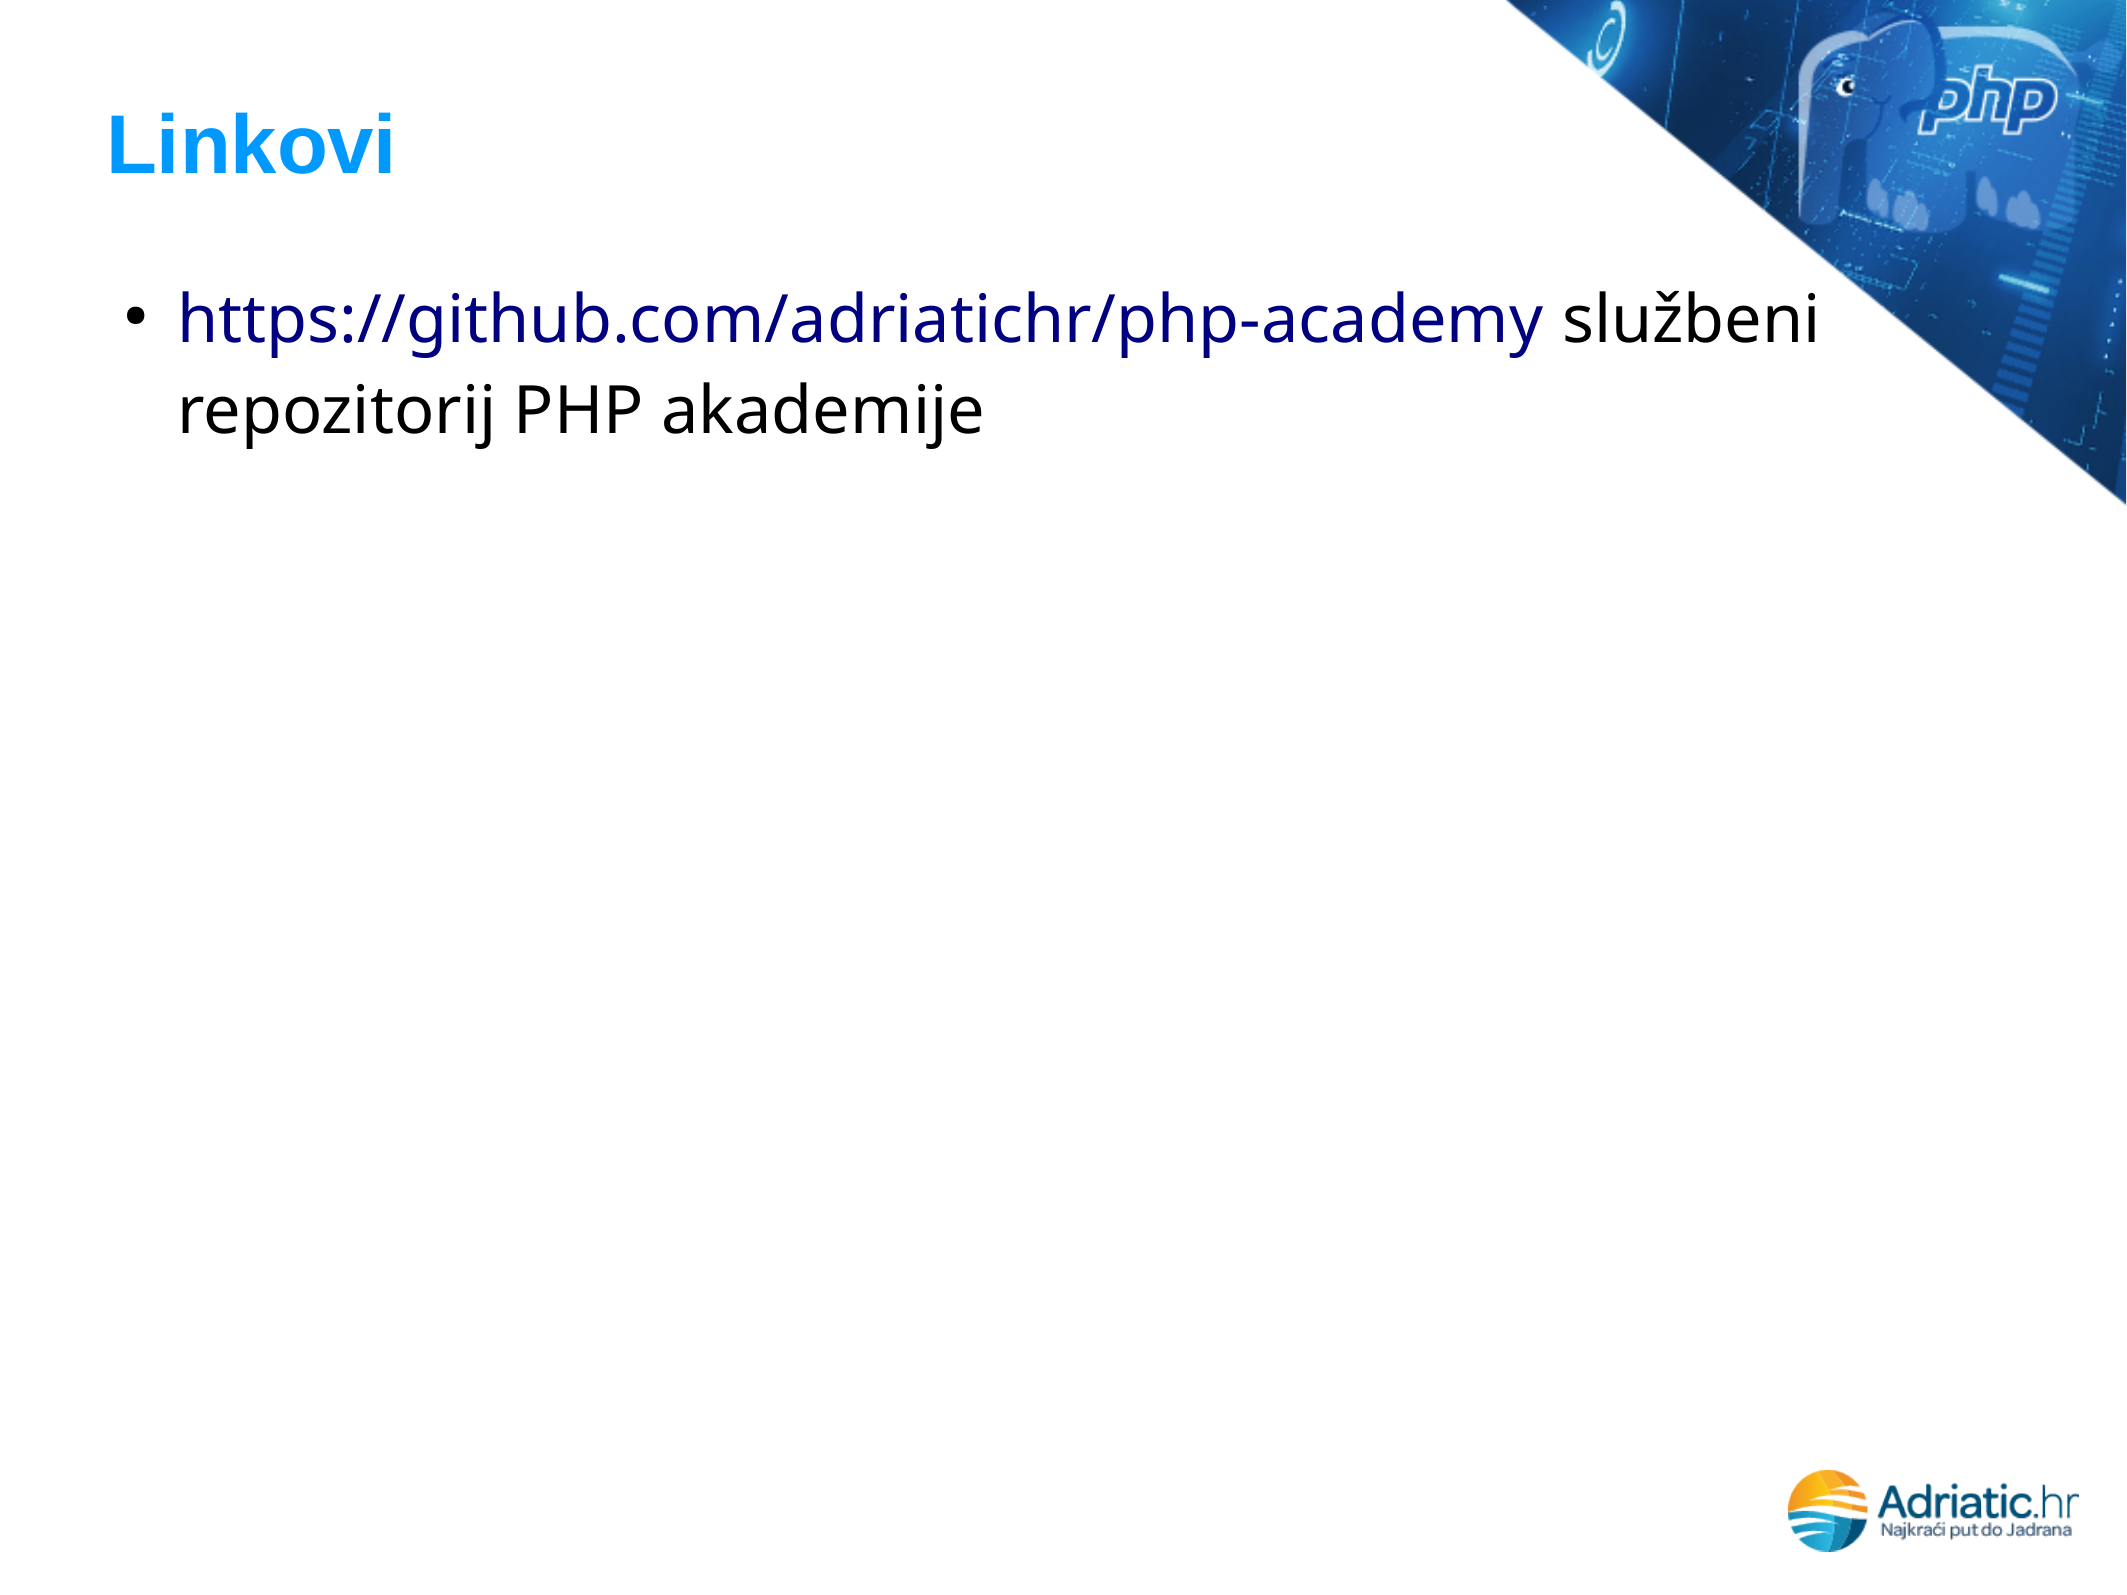

# Linkovi
https://github.com/adriatichr/php-academy službeni repozitorij PHP akademije